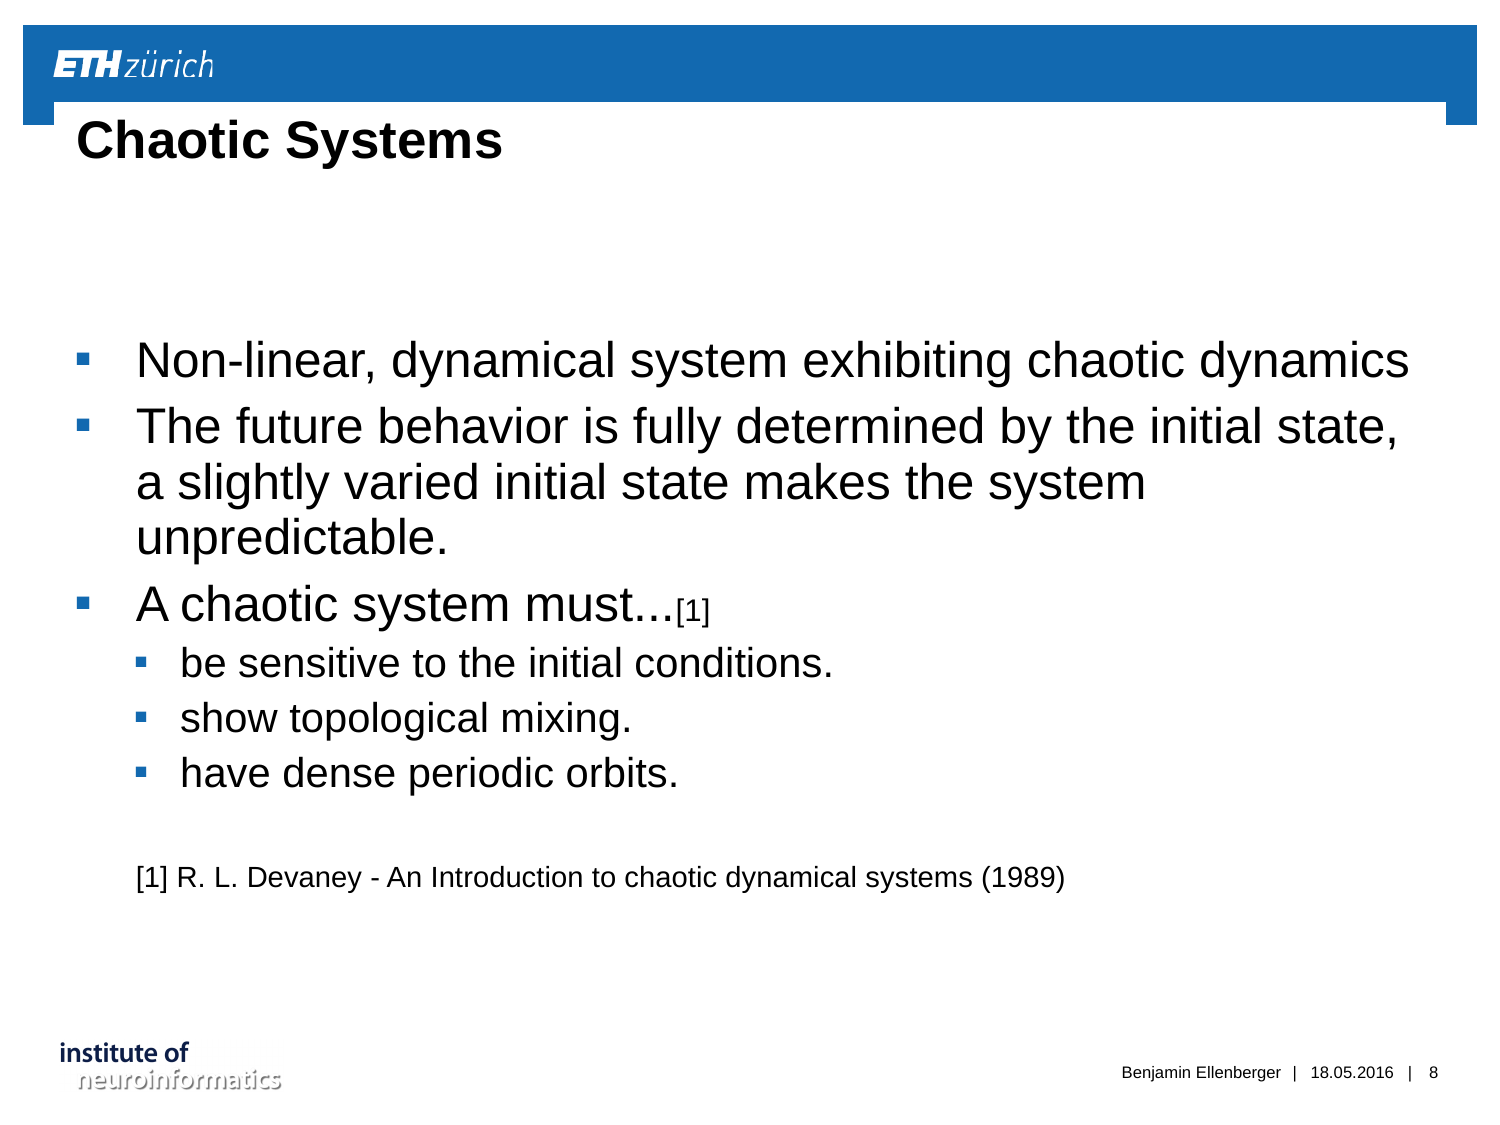

# Chaotic Systems
Non-linear, dynamical system exhibiting chaotic dynamics
The future behavior is fully determined by the initial state, a slightly varied initial state makes the system unpredictable.
A chaotic system must...[1]
be sensitive to the initial conditions.
show topological mixing.
have dense periodic orbits.
[1] R. L. Devaney - An Introduction to chaotic dynamical systems (1989)
First name Surname (edit via “View” > “Header & Footer”)
12.12.2014
8